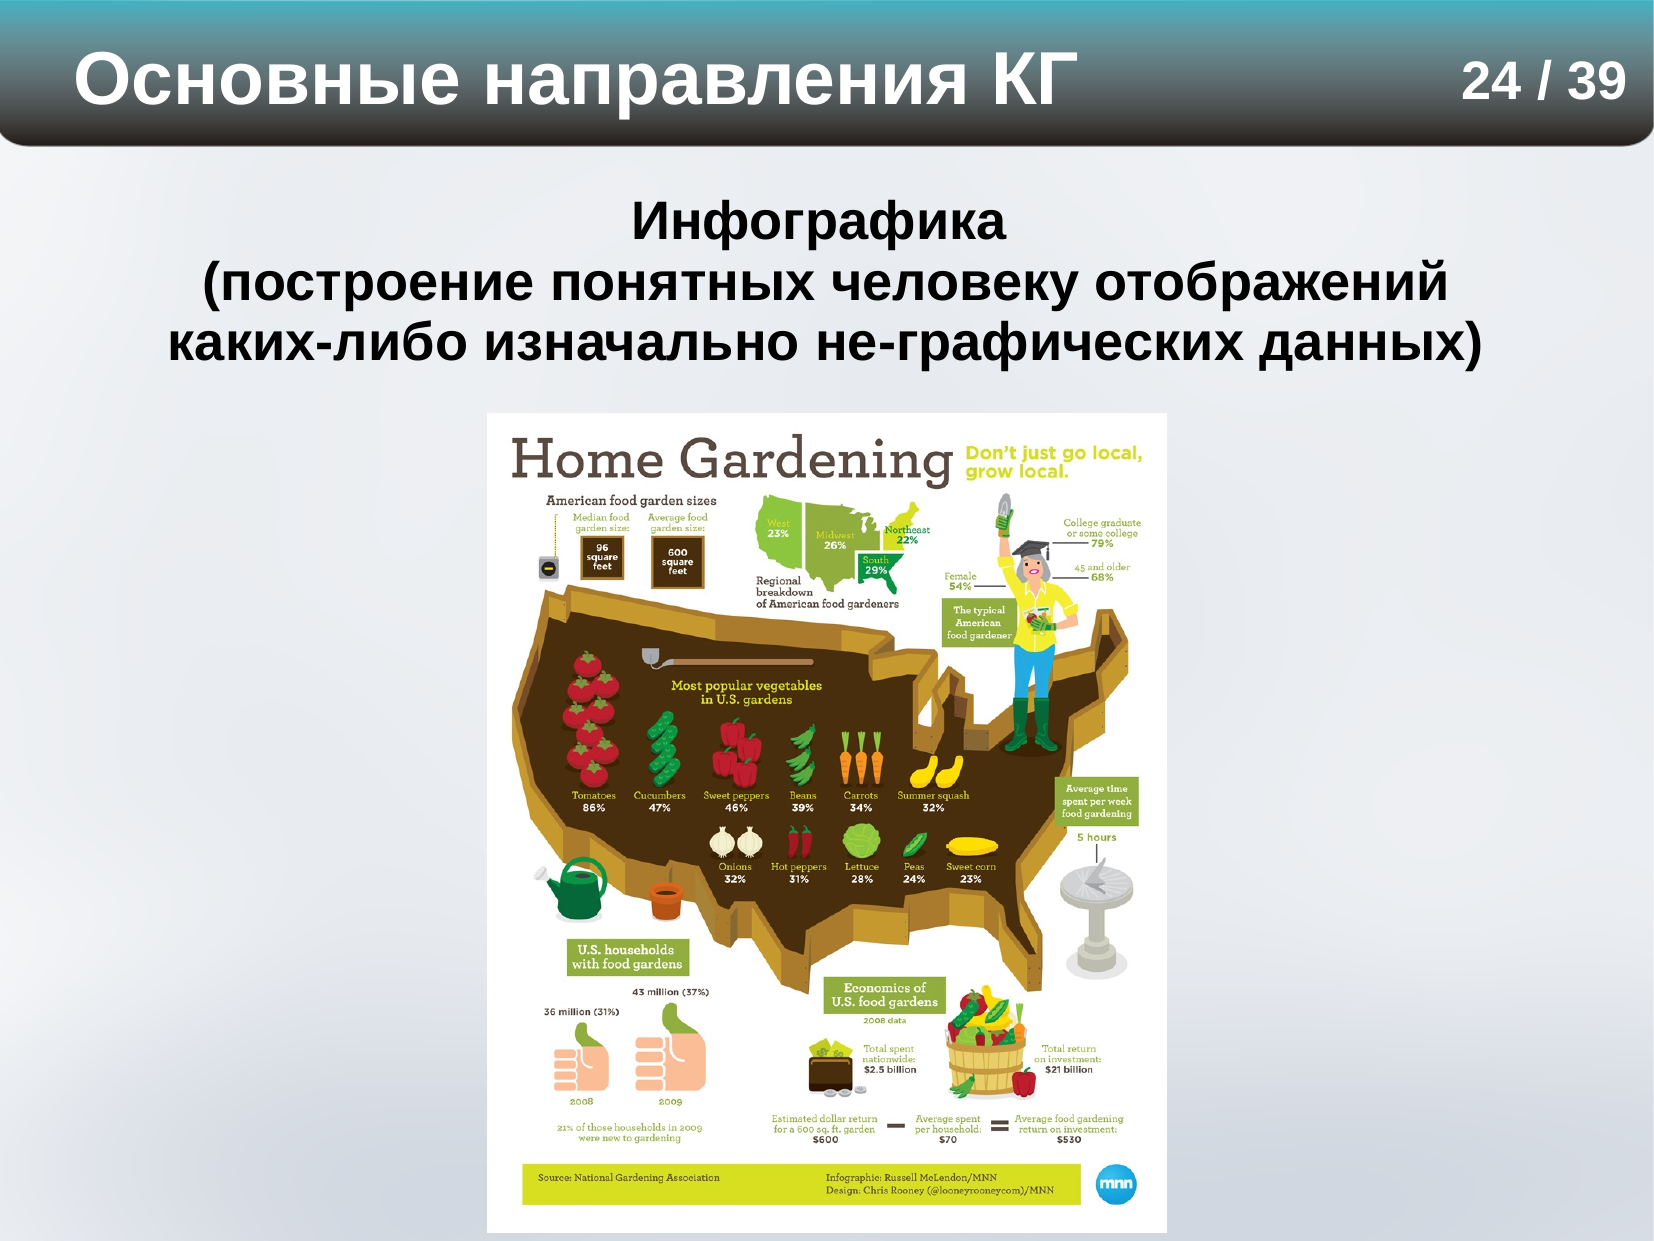

Основные направления КГ
Инфографика
(построение понятных человеку отображений каких-либо изначально не-графических данных)